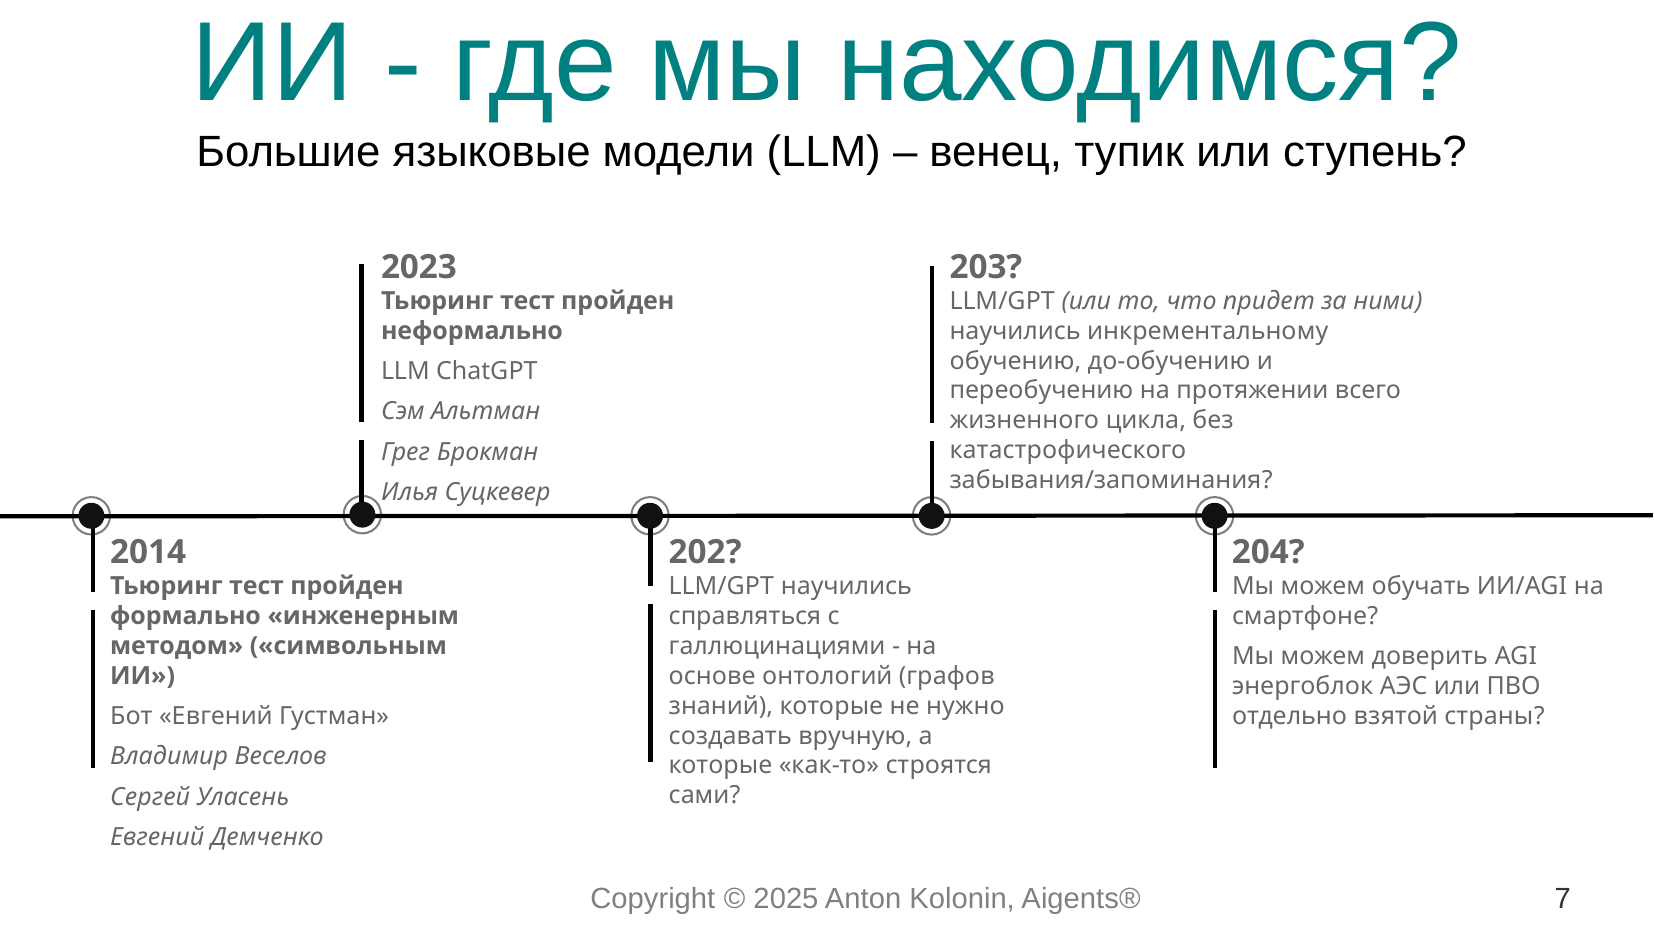

ИИ - где мы находимся?
Большие языковые модели (LLM) – венец, тупик или ступень?
2023
203?
Тьюринг тест пройден неформально
LLM ChatGPT
Сэм Альтман
Грег Брокман
Илья Суцкевер
LLM/GPT (или то, что придет за ними) научились инкрементальному обучению, до-обучению и переобучению на протяжении всего жизненного цикла, без катастрофического забывания/запоминания?
2014
202?
204?
Тьюринг тест пройден формально «инженерным методом» («символьным ИИ»)
Бот «Евгений Густман»
Владимир Веселов
Сергей Уласень
Евгений Демченко
LLM/GPT научились справляться с галлюцинациями - на основе онтологий (графов знаний), которые не нужно создавать вручную, а которые «как-то» строятся сами?
Мы можем обучать ИИ/AGI на смартфоне?
Мы можем доверить AGI энергоблок АЭС или ПВО отдельно взятой страны?
Copyright © 2025 Anton Kolonin, Aigents®
7